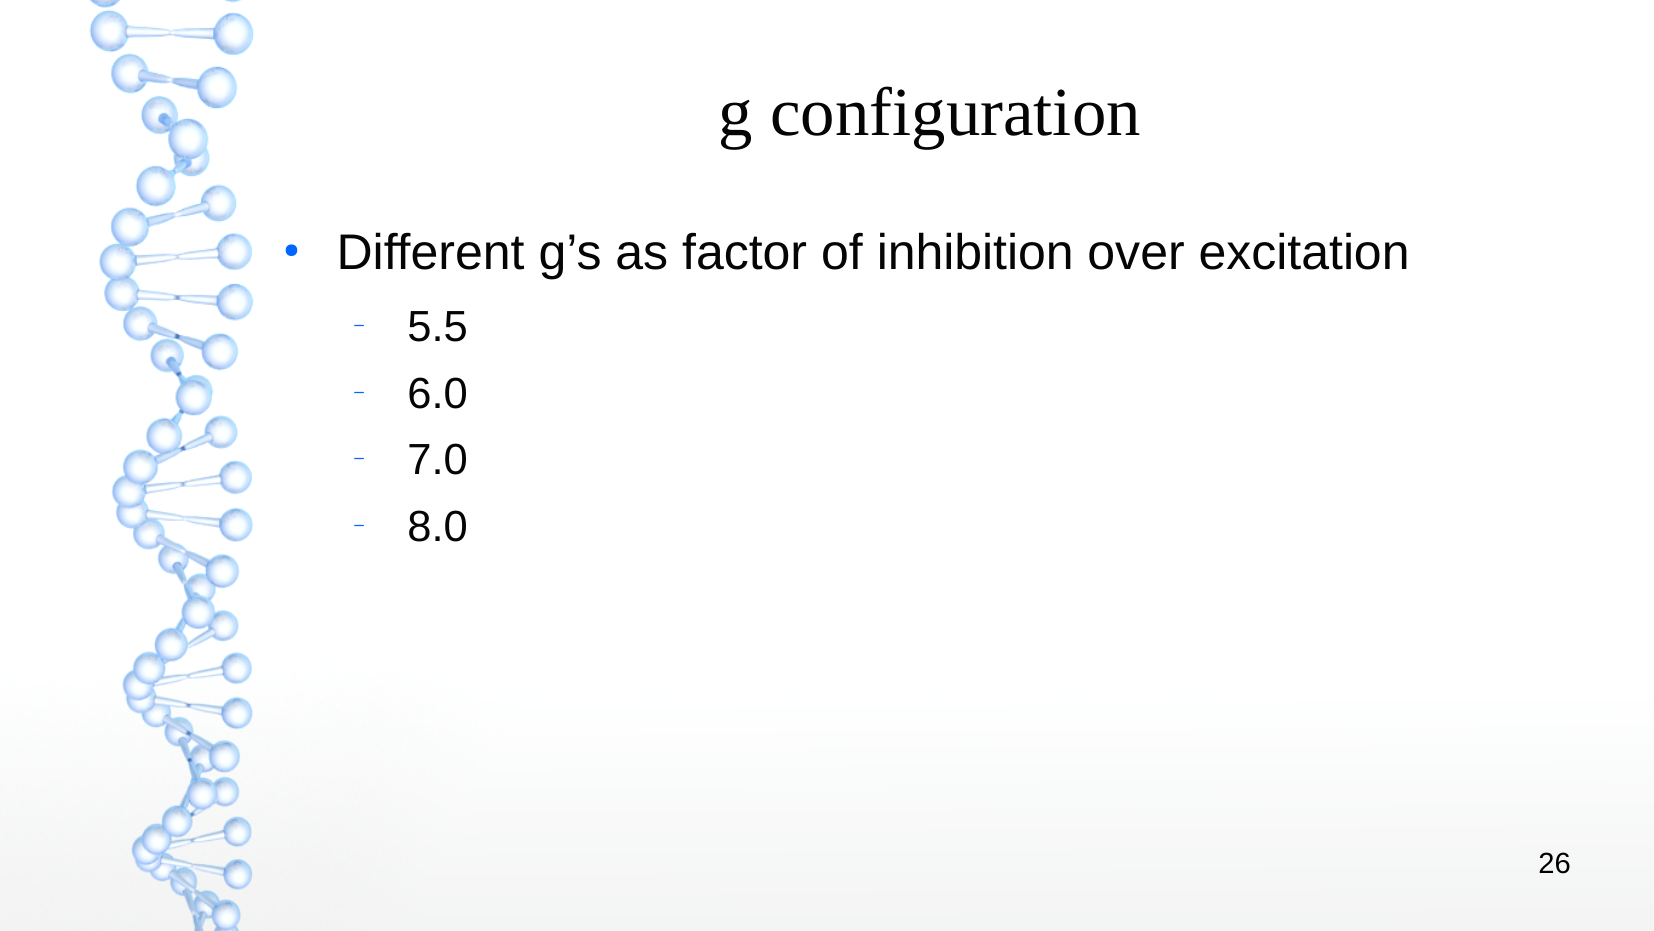

# g configuration
Different g’s as factor of inhibition over excitation
5.5
6.0
7.0
8.0
26